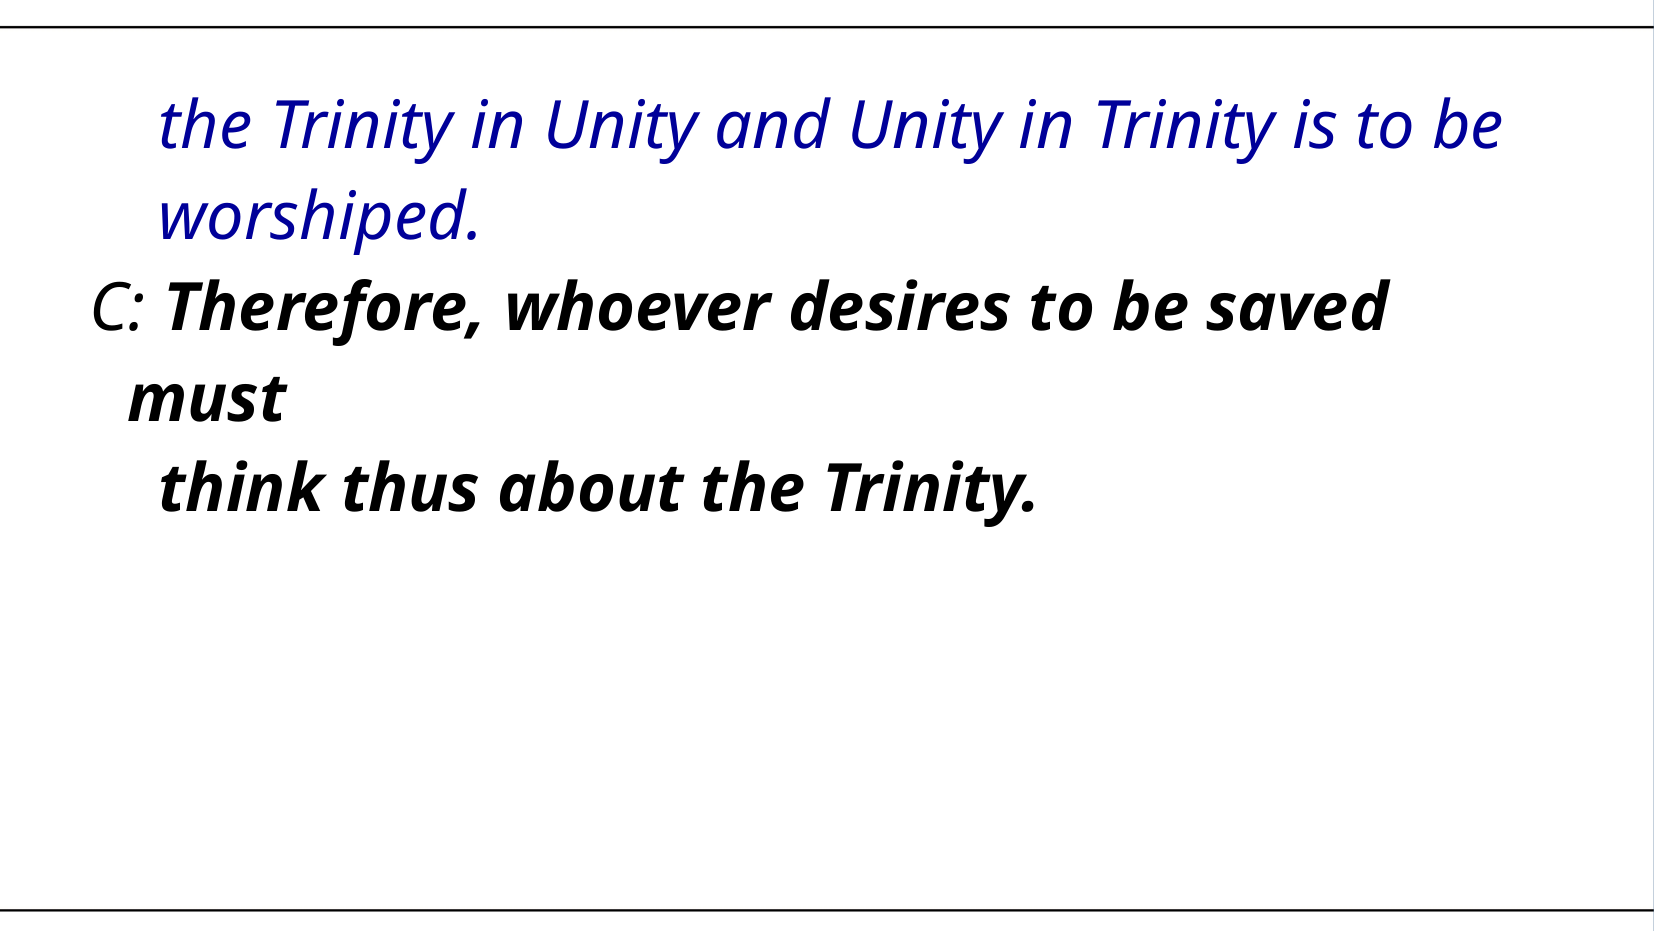

the Trinity in Unity and Unity in Trinity is to be
 worshiped.
C: Therefore, whoever desires to be saved must
 think thus about the Trinity.